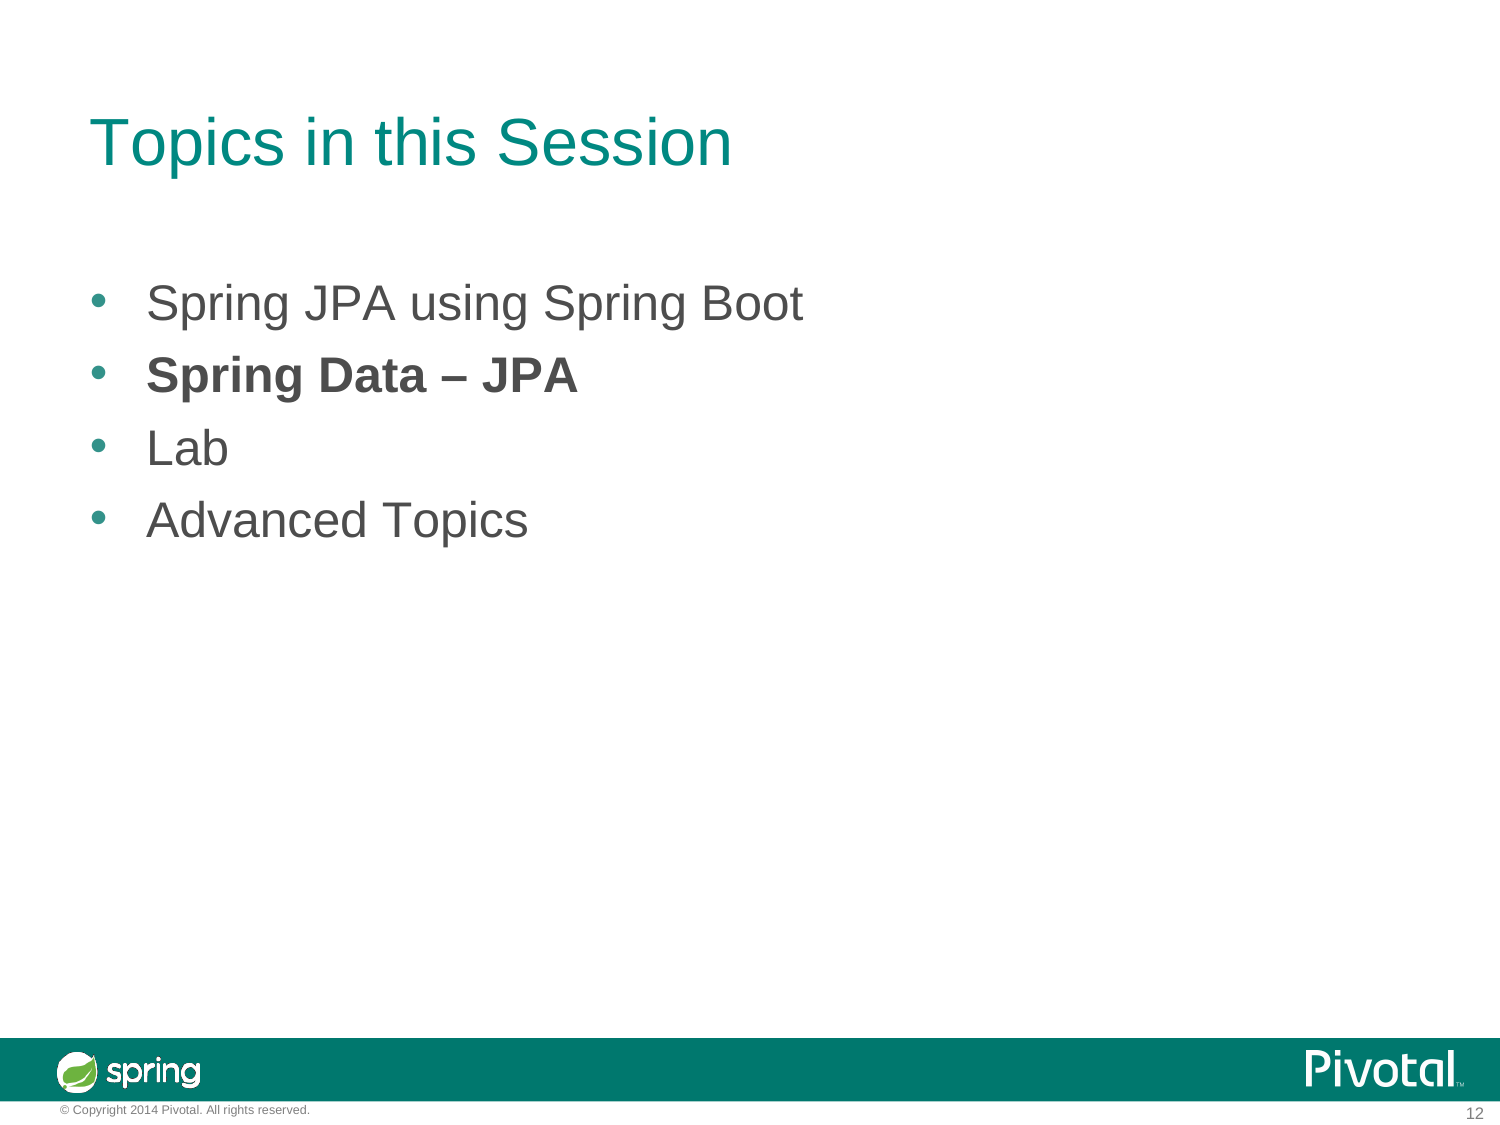

# Topics in this Session
Spring JPA using Spring Boot
Spring Data – JPA
Lab
Advanced Topics